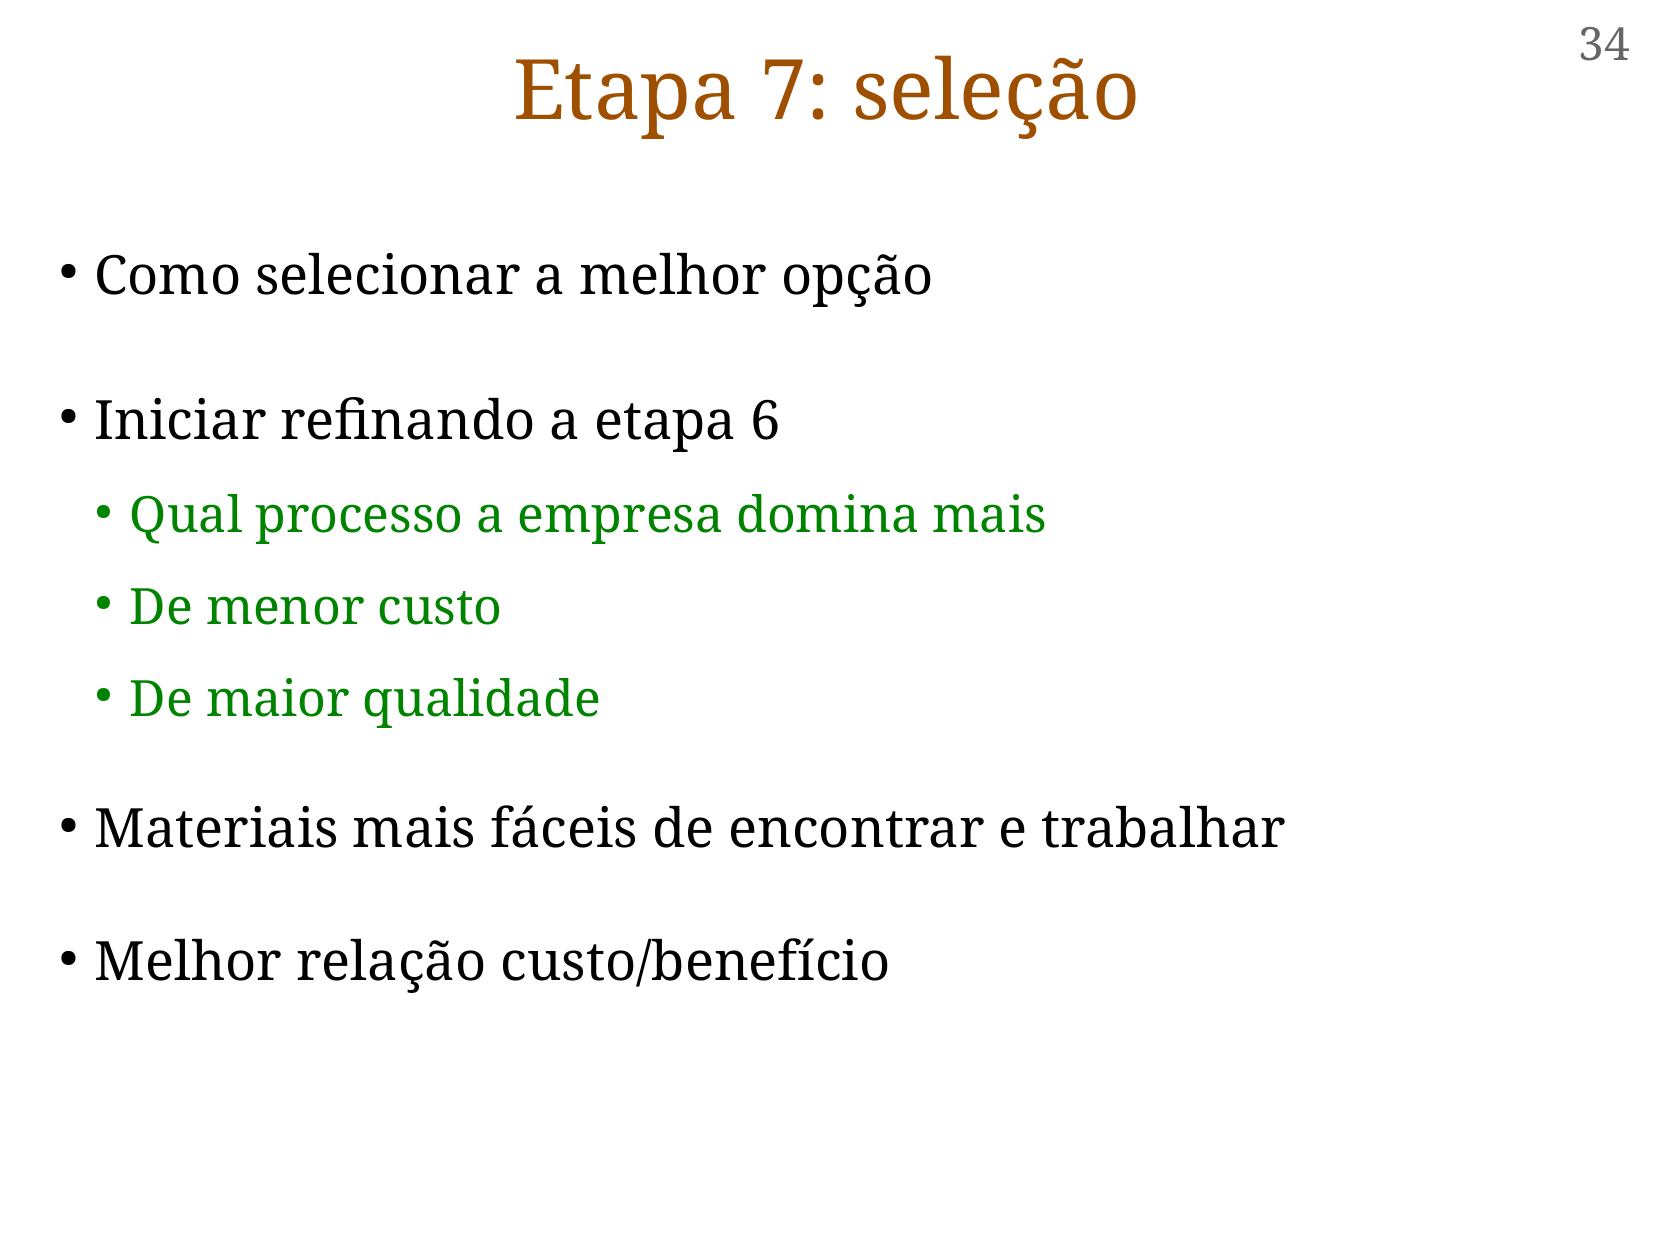

34
# Etapa 7: seleção
Como selecionar a melhor opção
Iniciar refinando a etapa 6
Qual processo a empresa domina mais
De menor custo
De maior qualidade
Materiais mais fáceis de encontrar e trabalhar
Melhor relação custo/benefício